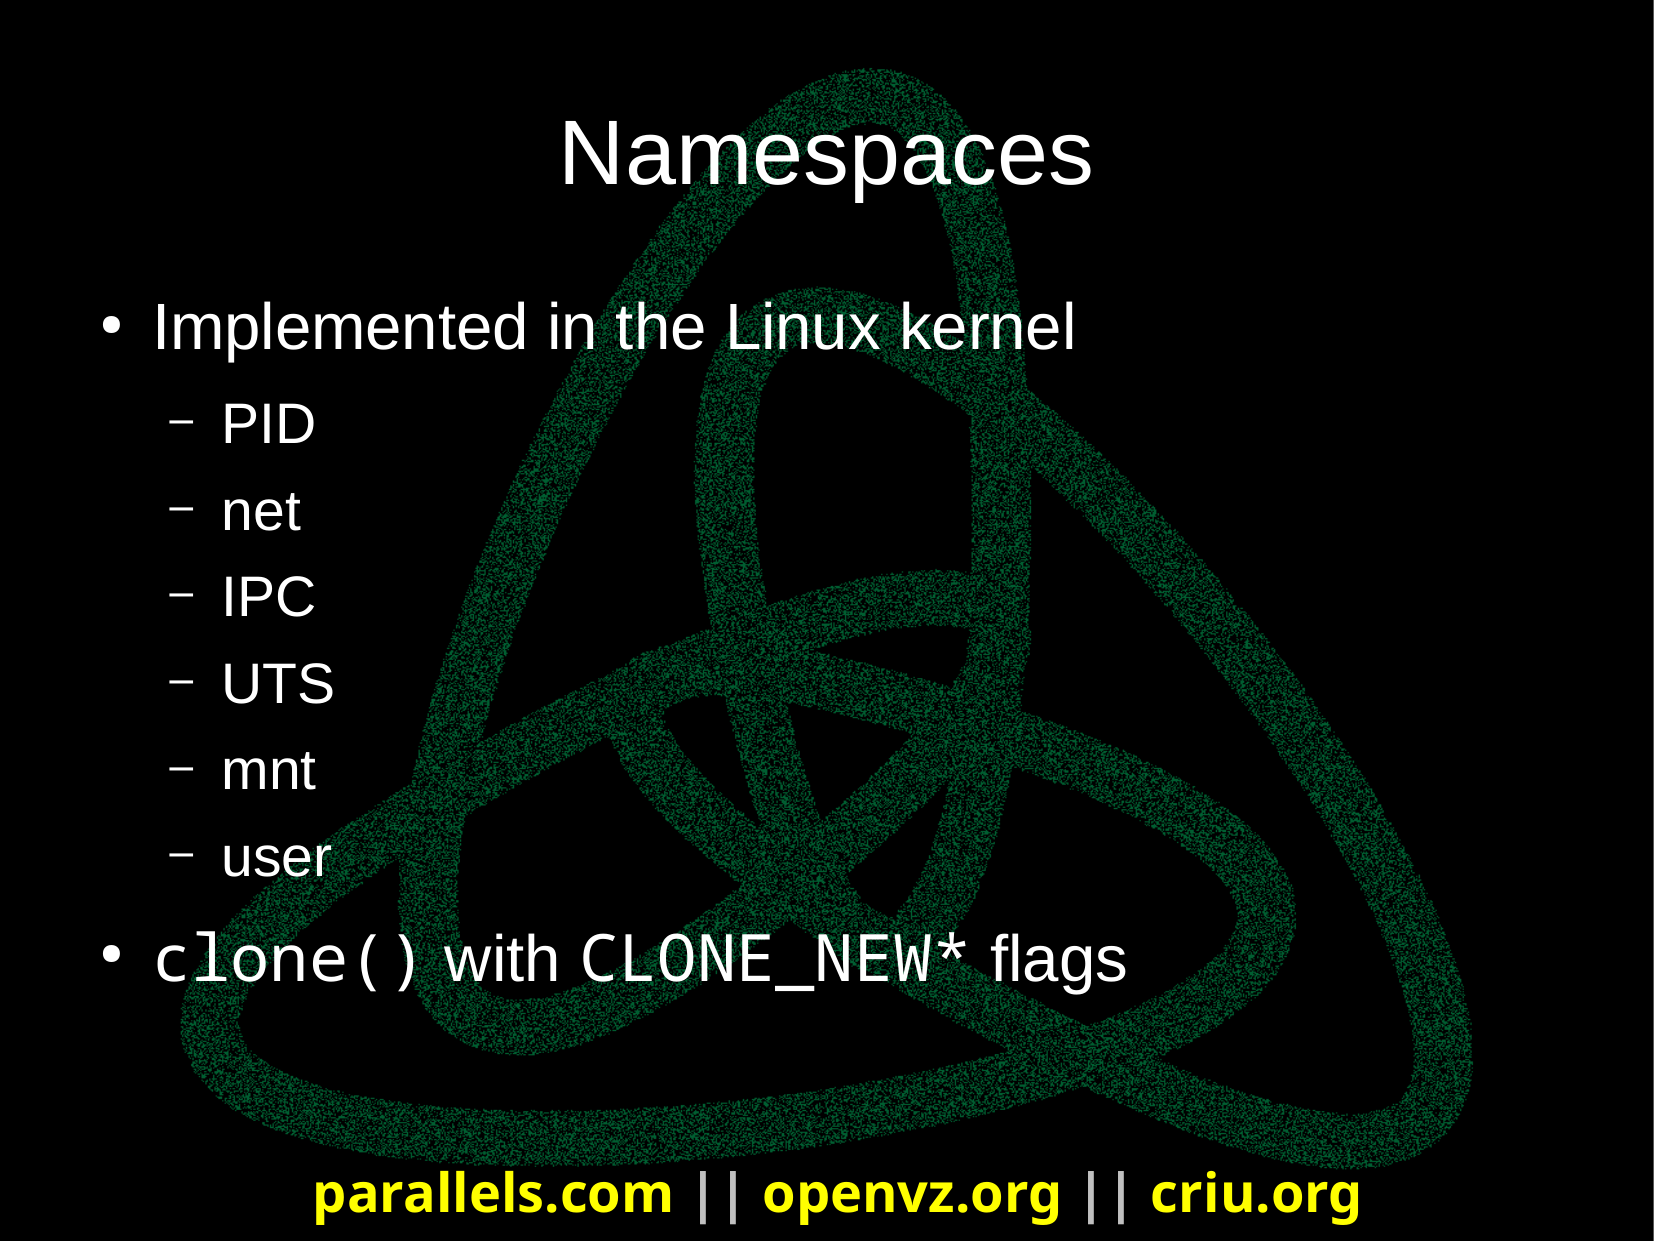

# Namespaces
Implemented in the Linux kernel
PID
net
IPC
UTS
mnt
user
clone() with CLONE_NEW* flags